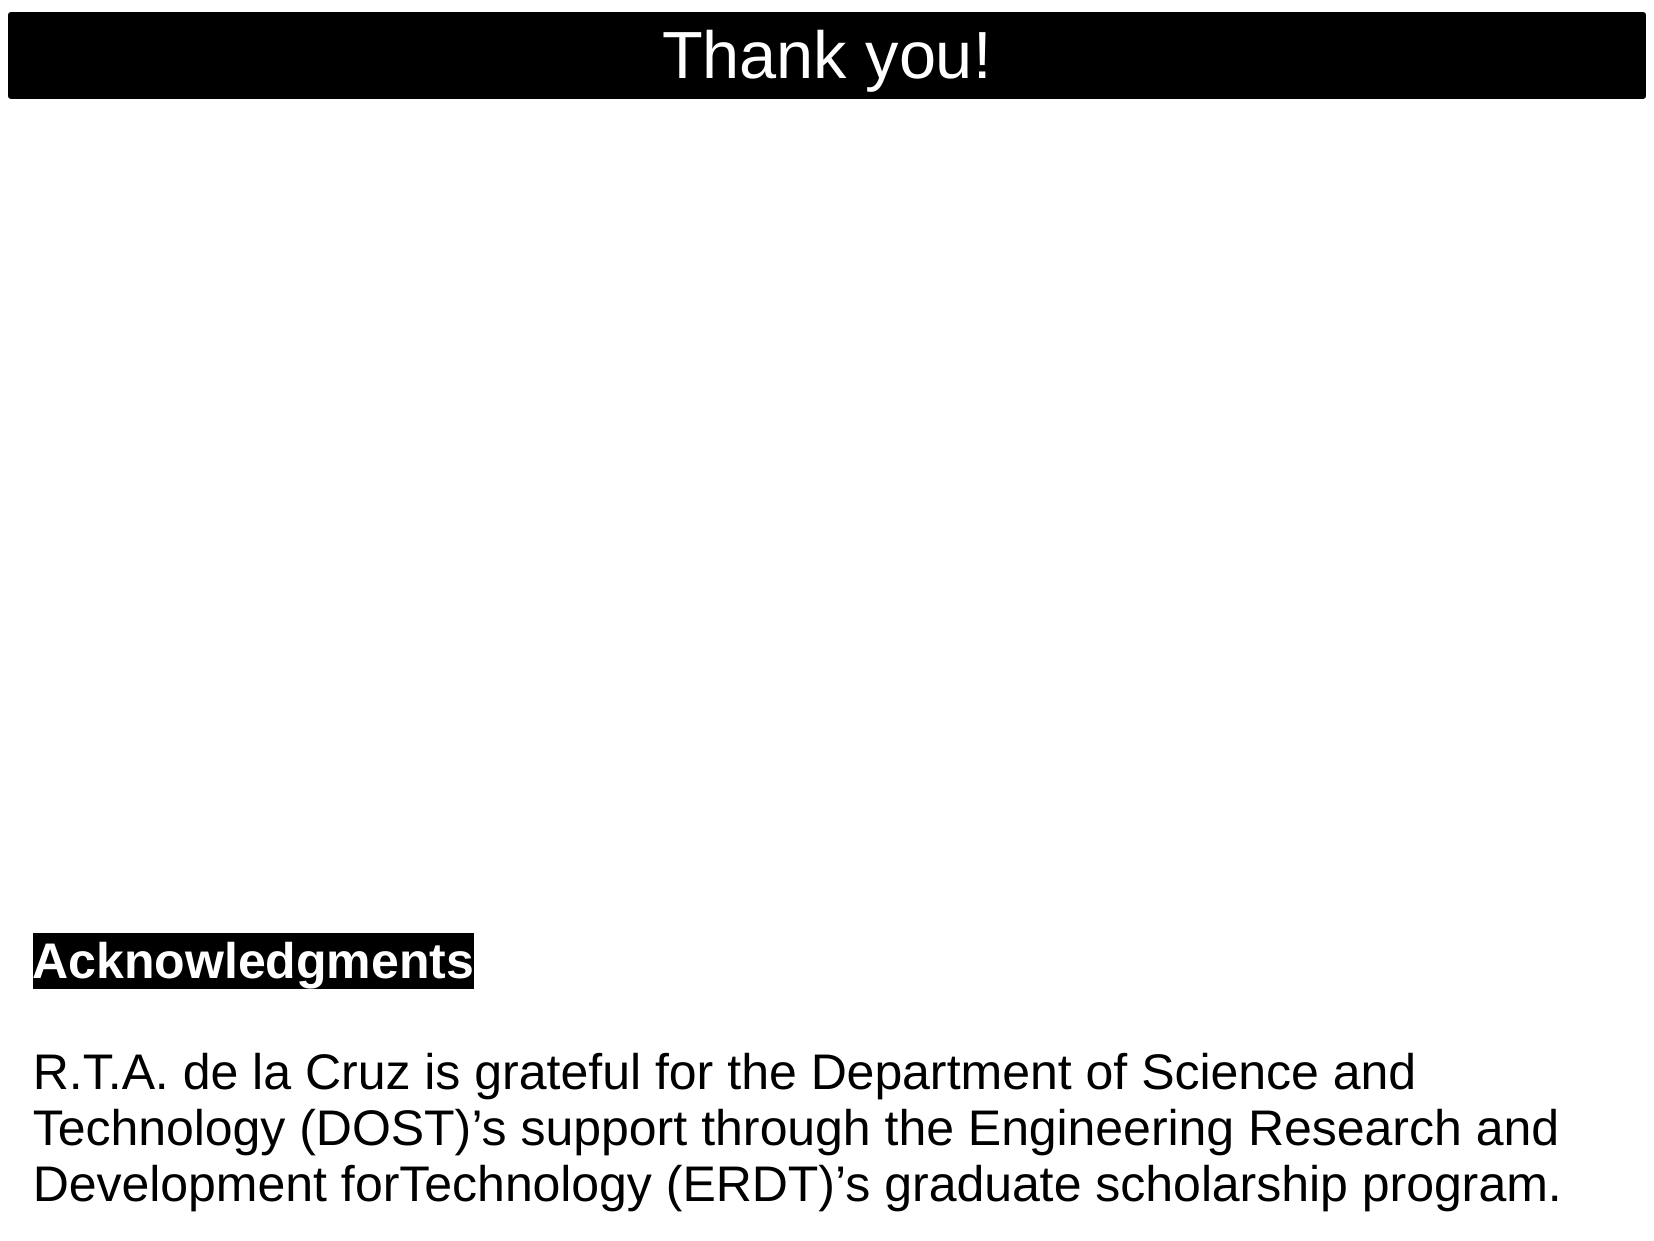

# Thank you!
Acknowledgments
R.T.A. de la Cruz is grateful for the Department of Science and Technology (DOST)’s support through the Engineering Research and Development forTechnology (ERDT)’s graduate scholarship program.